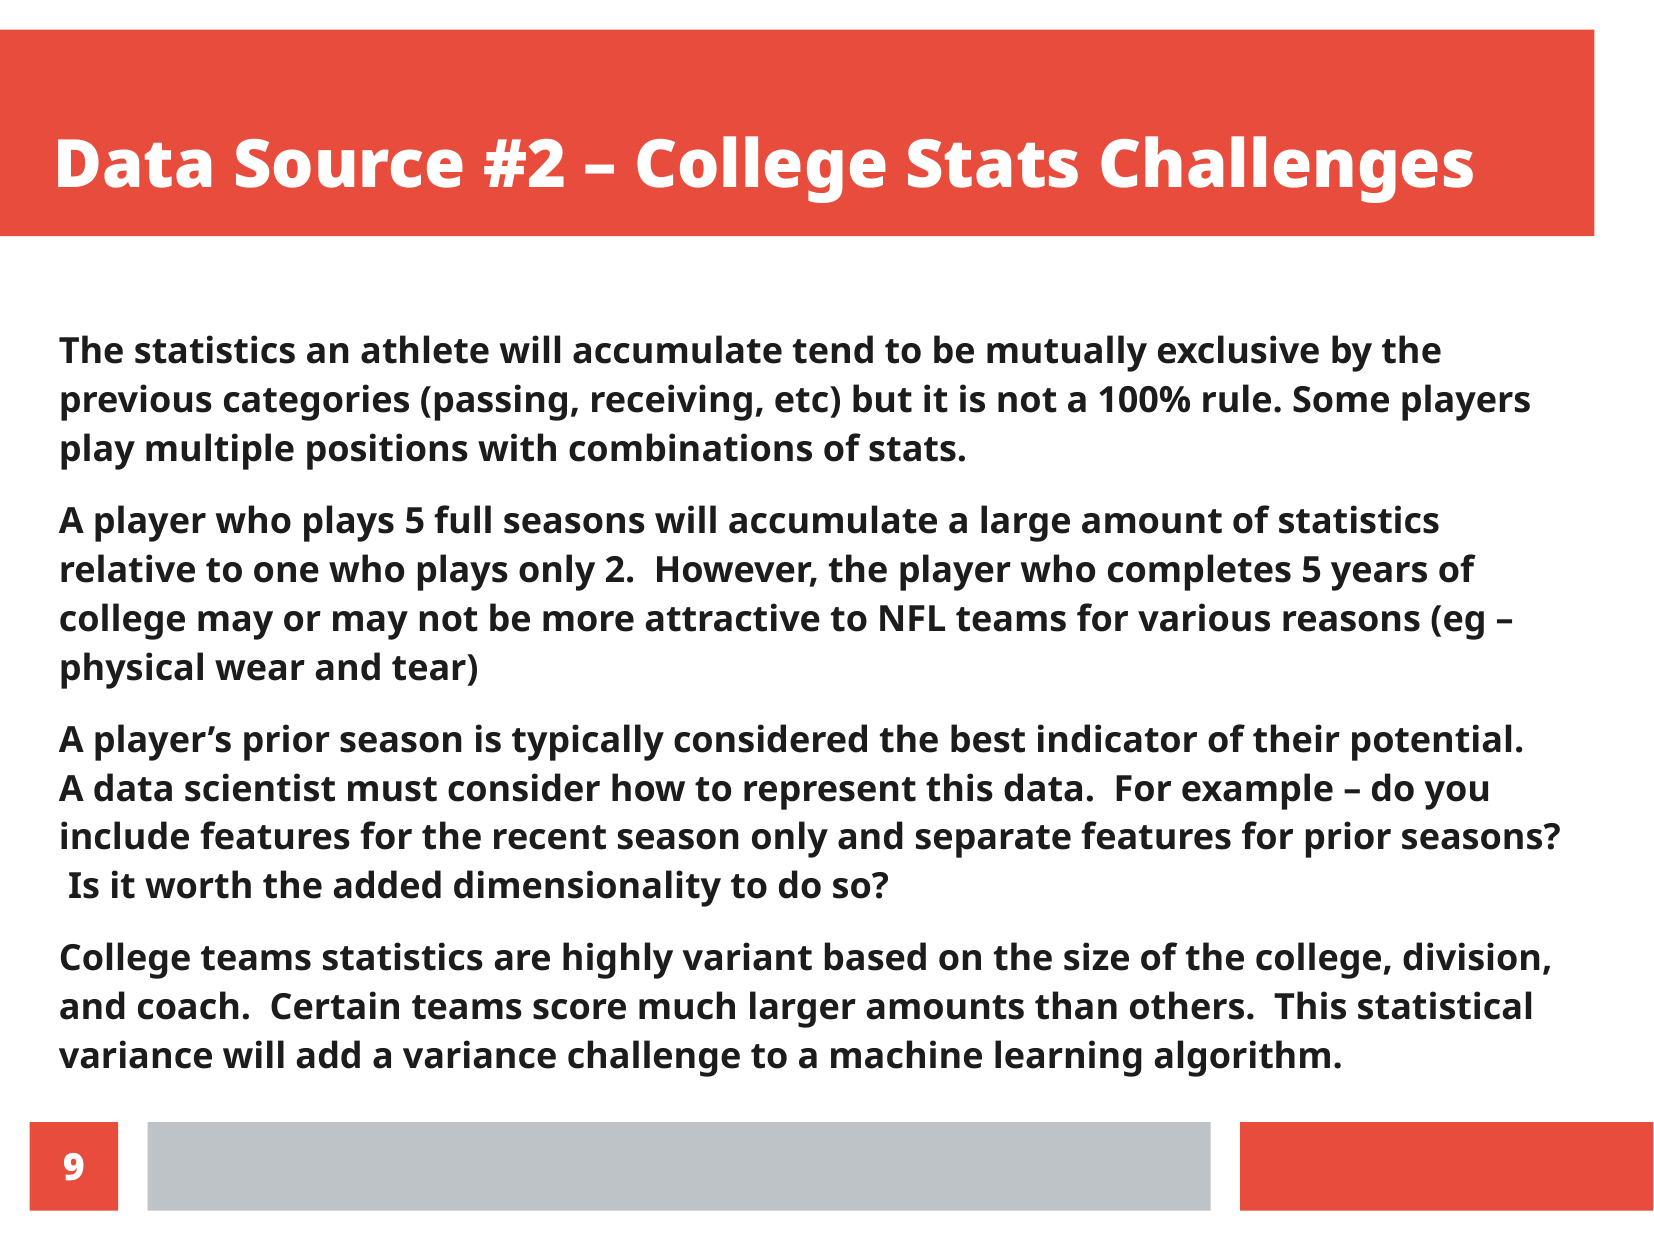

# Data Source #2 – College Stats Challenges
The statistics an athlete will accumulate tend to be mutually exclusive by the previous categories (passing, receiving, etc) but it is not a 100% rule. Some players play multiple positions with combinations of stats.
A player who plays 5 full seasons will accumulate a large amount of statistics relative to one who plays only 2. However, the player who completes 5 years of college may or may not be more attractive to NFL teams for various reasons (eg – physical wear and tear)
A player’s prior season is typically considered the best indicator of their potential. A data scientist must consider how to represent this data. For example – do you include features for the recent season only and separate features for prior seasons? Is it worth the added dimensionality to do so?
College teams statistics are highly variant based on the size of the college, division, and coach. Certain teams score much larger amounts than others. This statistical variance will add a variance challenge to a machine learning algorithm.
9